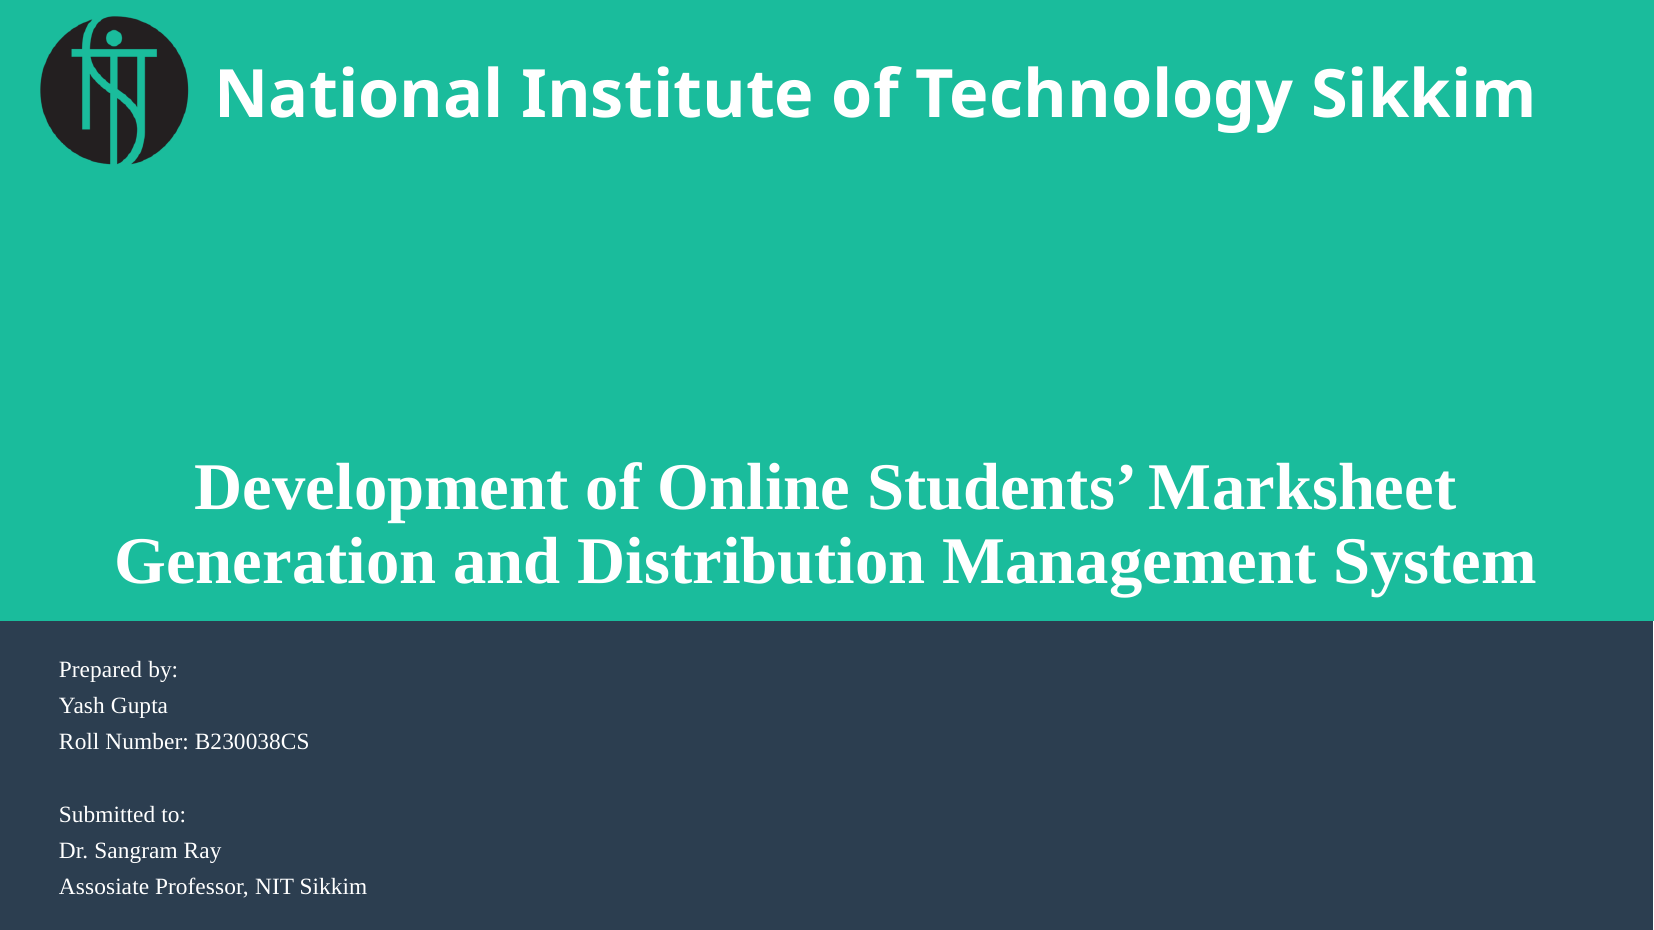

National Institute of Technology Sikkim
# Development of Online Students’ Marksheet Generation and Distribution Management System
Prepared by:
Yash Gupta
Roll Number: B230038CS
Submitted to:
Dr. Sangram Ray
Assosiate Professor, NIT Sikkim